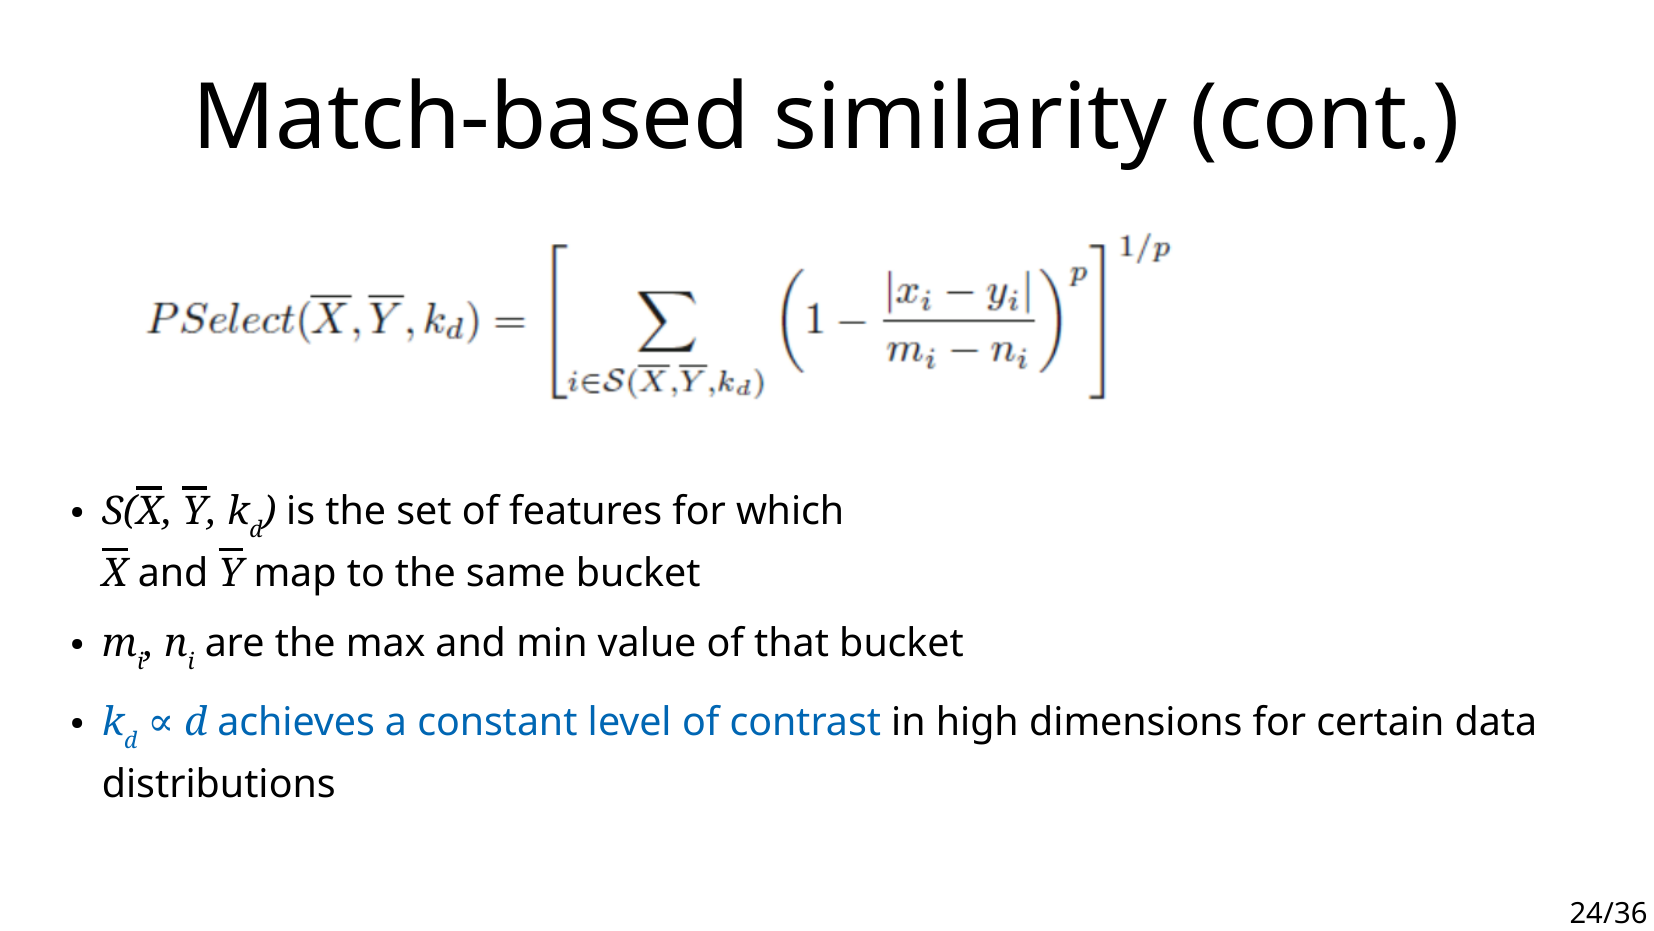

# Match-based similarity (cont.)
S(X, Y, kd) is the set of features for which
X and Y map to the same bucket
mi, ni are the max and min value of that bucket
kd ∝ d achieves a constant level of contrast in high dimensions for certain data distributions
24